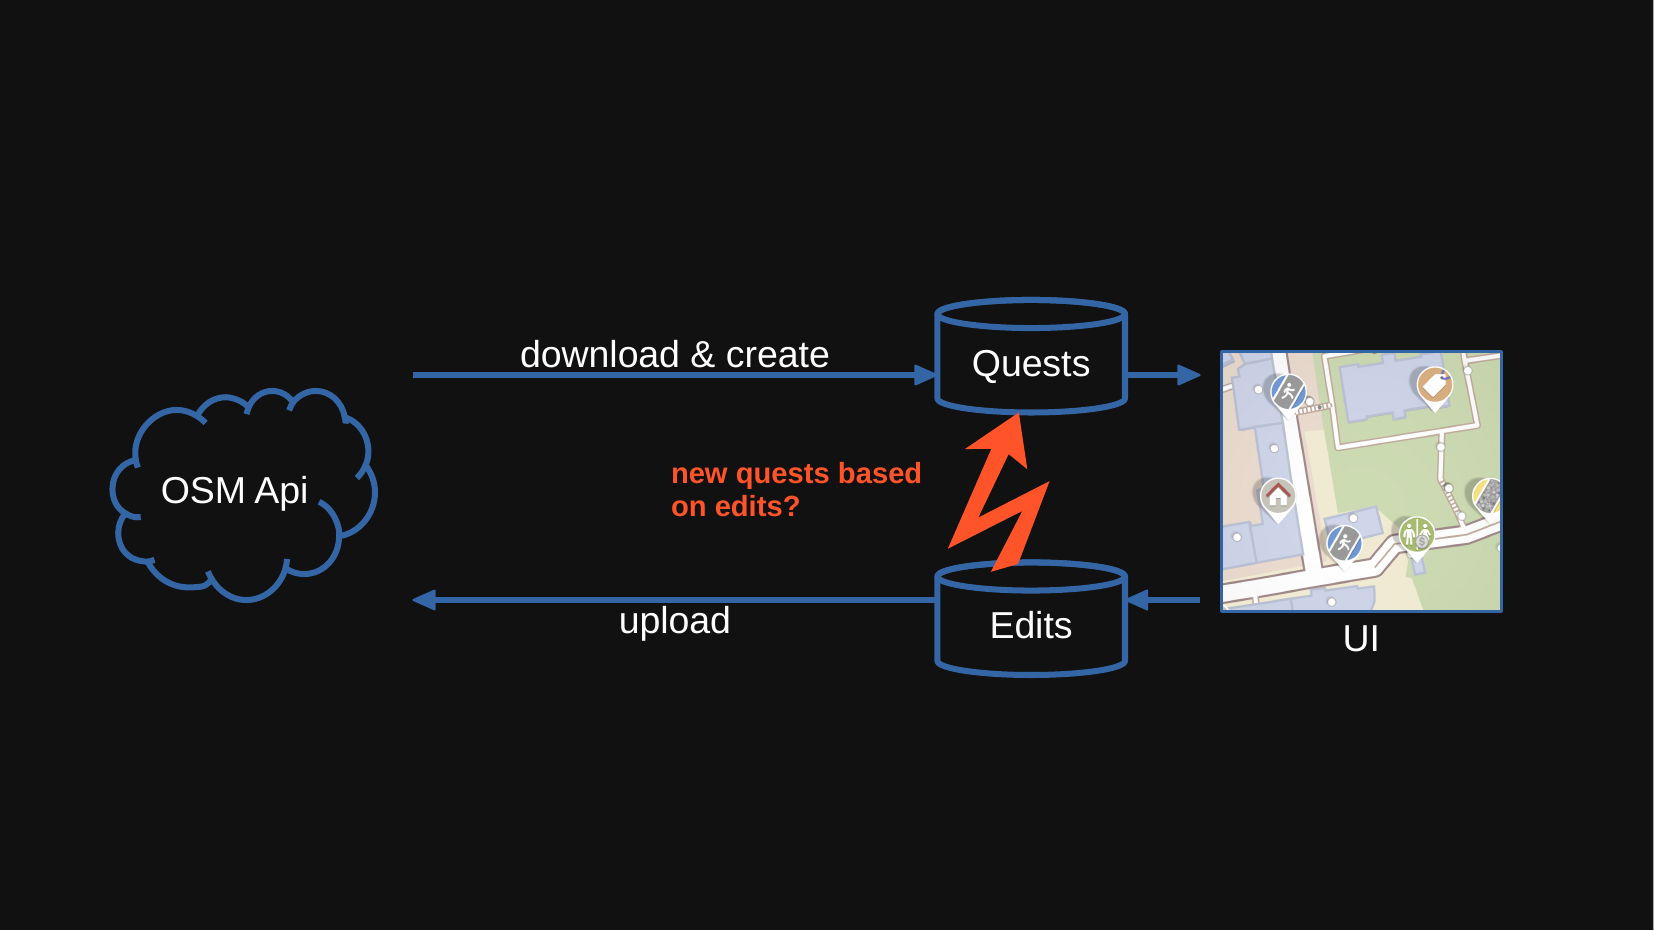

Quests
download & create
OSM Api
new quests based
on edits?
Edits
upload
UI